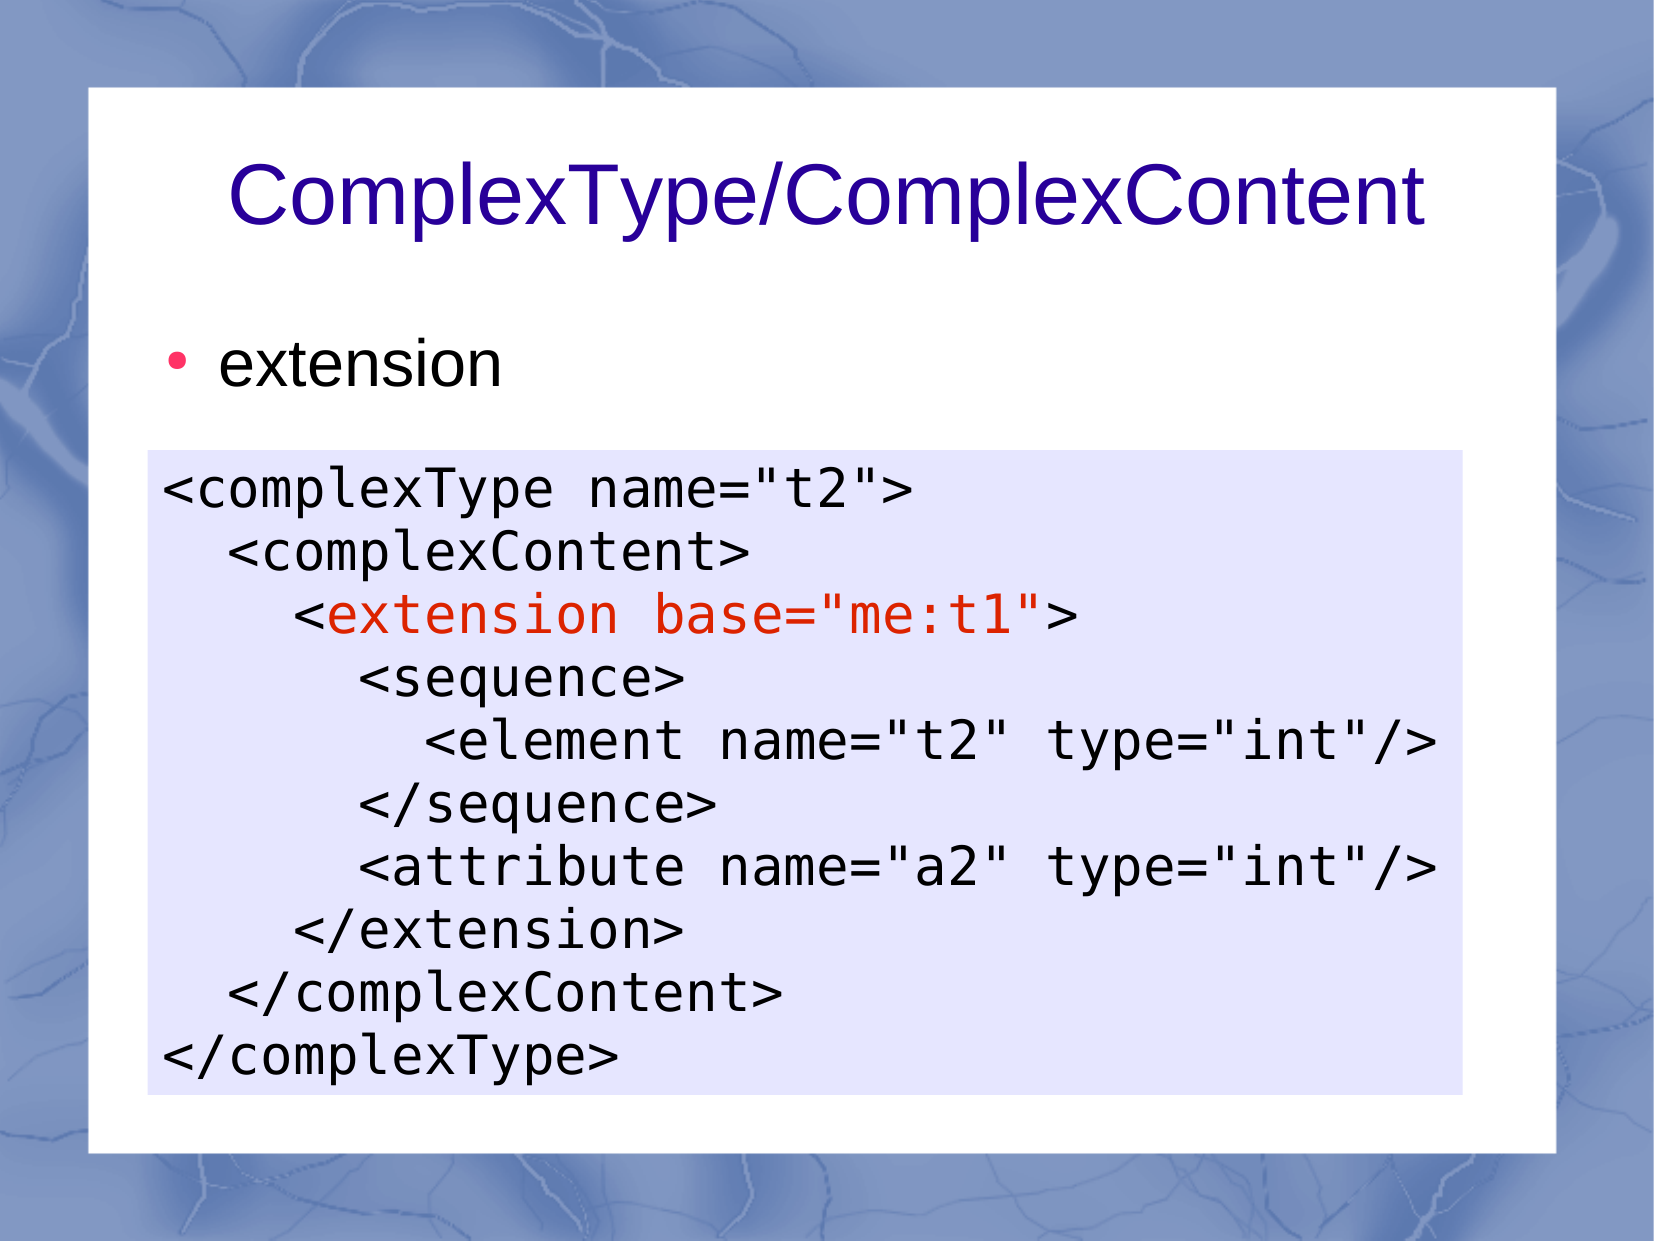

# ComplexType/ComplexContent
extension
<complexType name="t2">
 <complexContent>
 <extension base="me:t1">
 <sequence>
 <element name="t2" type="int"/>
 </sequence>
 <attribute name="a2" type="int"/>
 </extension>
 </complexContent>
</complexType>